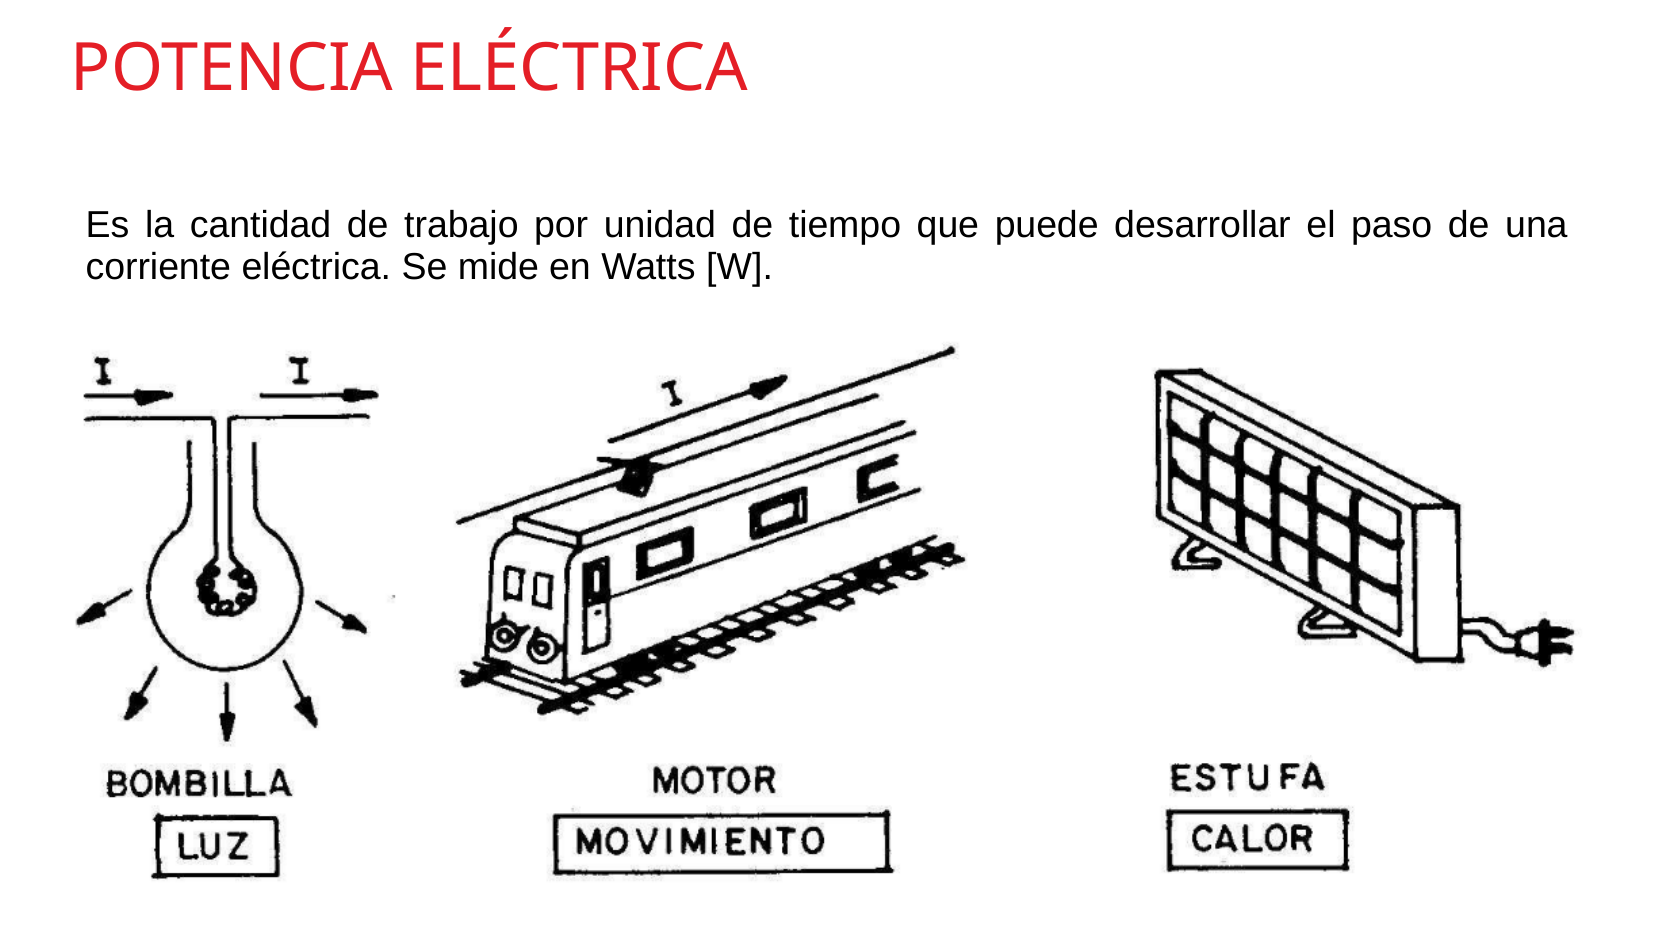

# POTENCIA ELÉCTRICA
Es la cantidad de trabajo por unidad de tiempo que puede desarrollar el paso de una corriente eléctrica. Se mide en Watts [W].